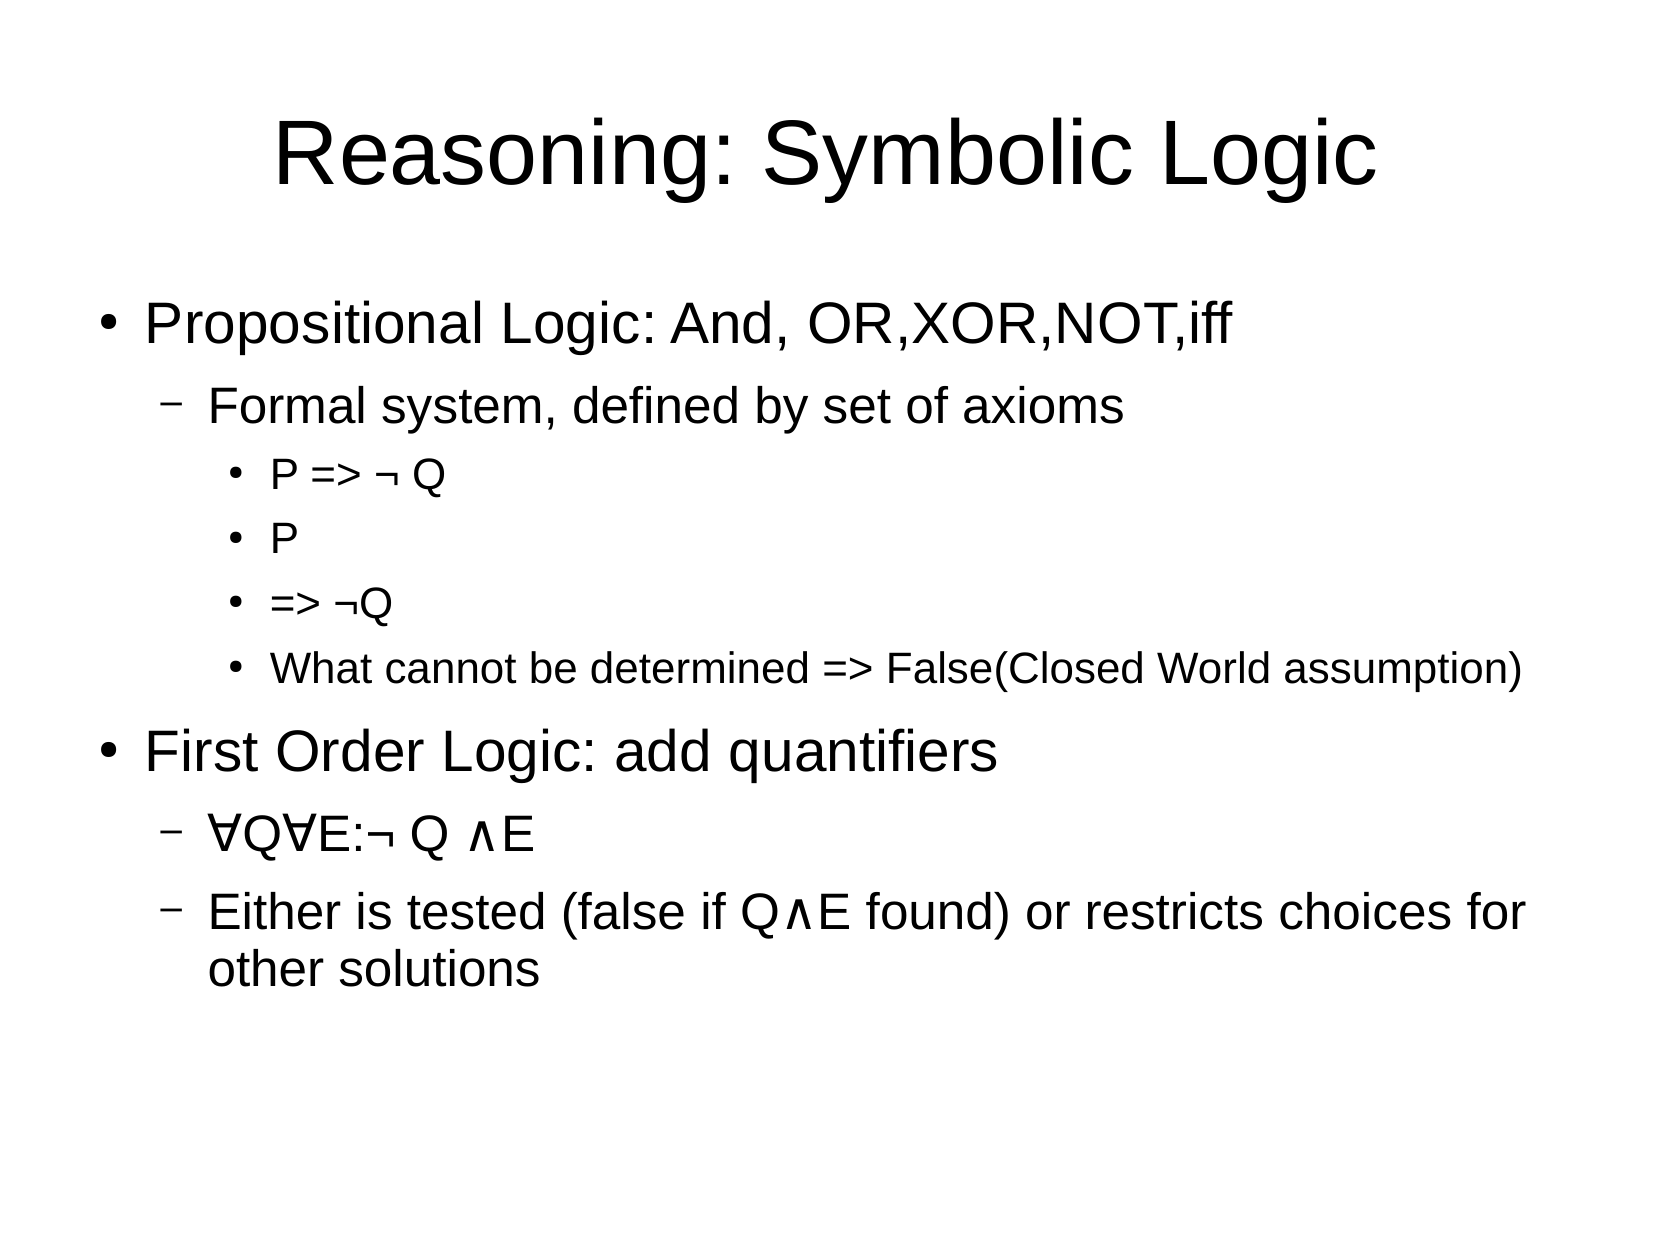

# Reasoning: Symbolic Logic
Propositional Logic: And, OR,XOR,NOT,iff
Formal system, defined by set of axioms
P => ¬ Q
P
=> ¬Q
What cannot be determined => False(Closed World assumption)
First Order Logic: add quantifiers
∀Q∀E:¬ Q ∧E
Either is tested (false if Q∧E found) or restricts choices for other solutions